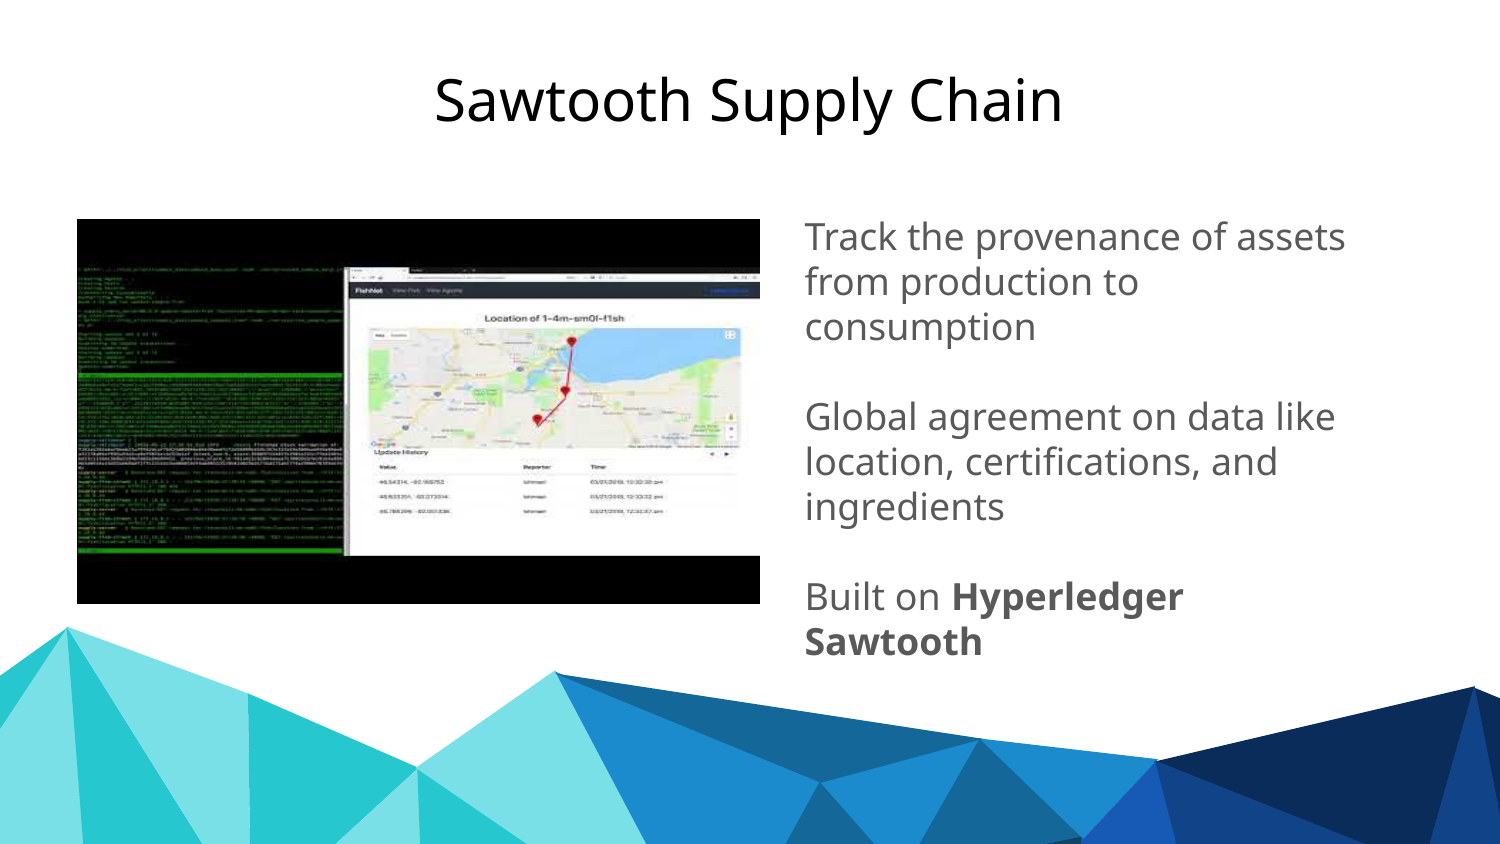

# Sawtooth Supply Chain
Track the provenance of assets from production to consumption
Global agreement on data like location, certifications, and ingredients
Built on Hyperledger Sawtooth